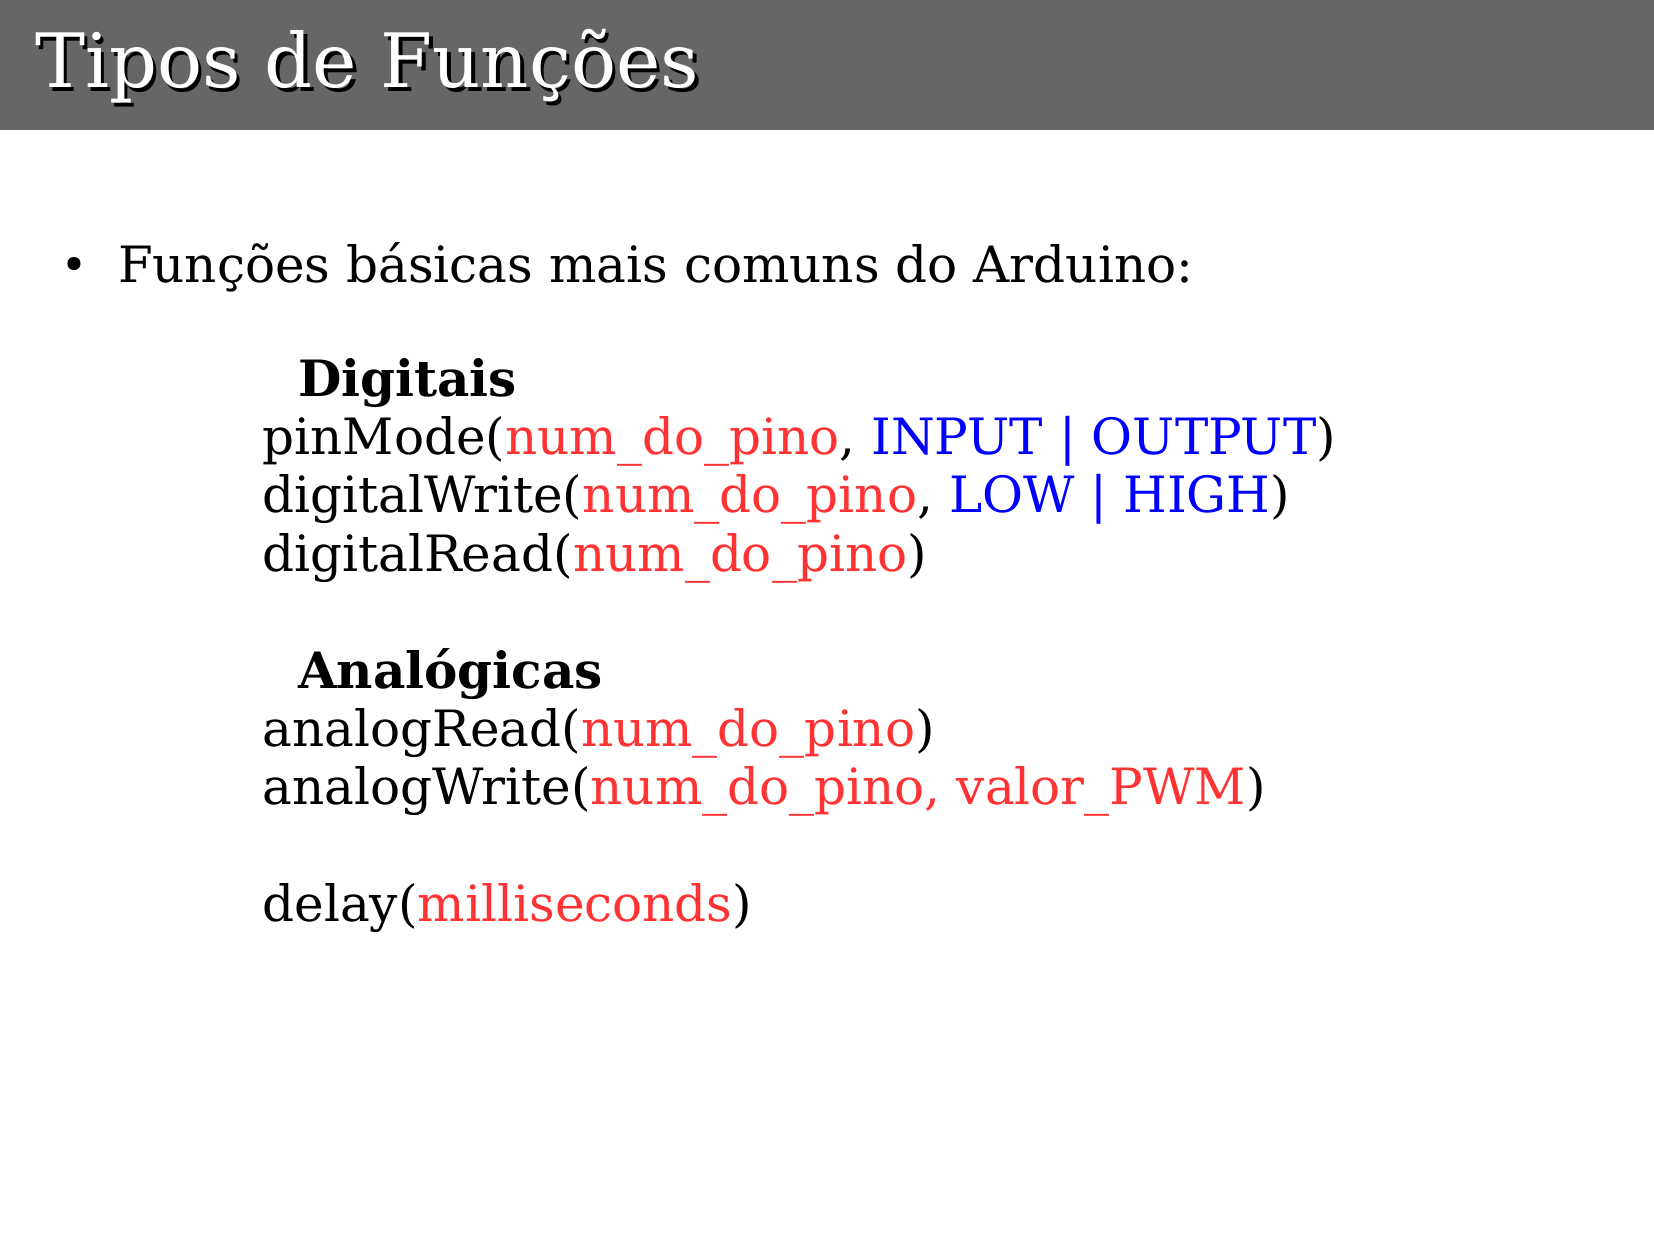

# Tipos de Funções
Funções básicas mais comuns do Arduino:
Digitais
pinMode(num_do_pino, INPUT | OUTPUT)
digitalWrite(num_do_pino, LOW | HIGH)
digitalRead(num_do_pino)
Analógicas
analogRead(num_do_pino)
analogWrite(num_do_pino, valor_PWM)
delay(milliseconds)